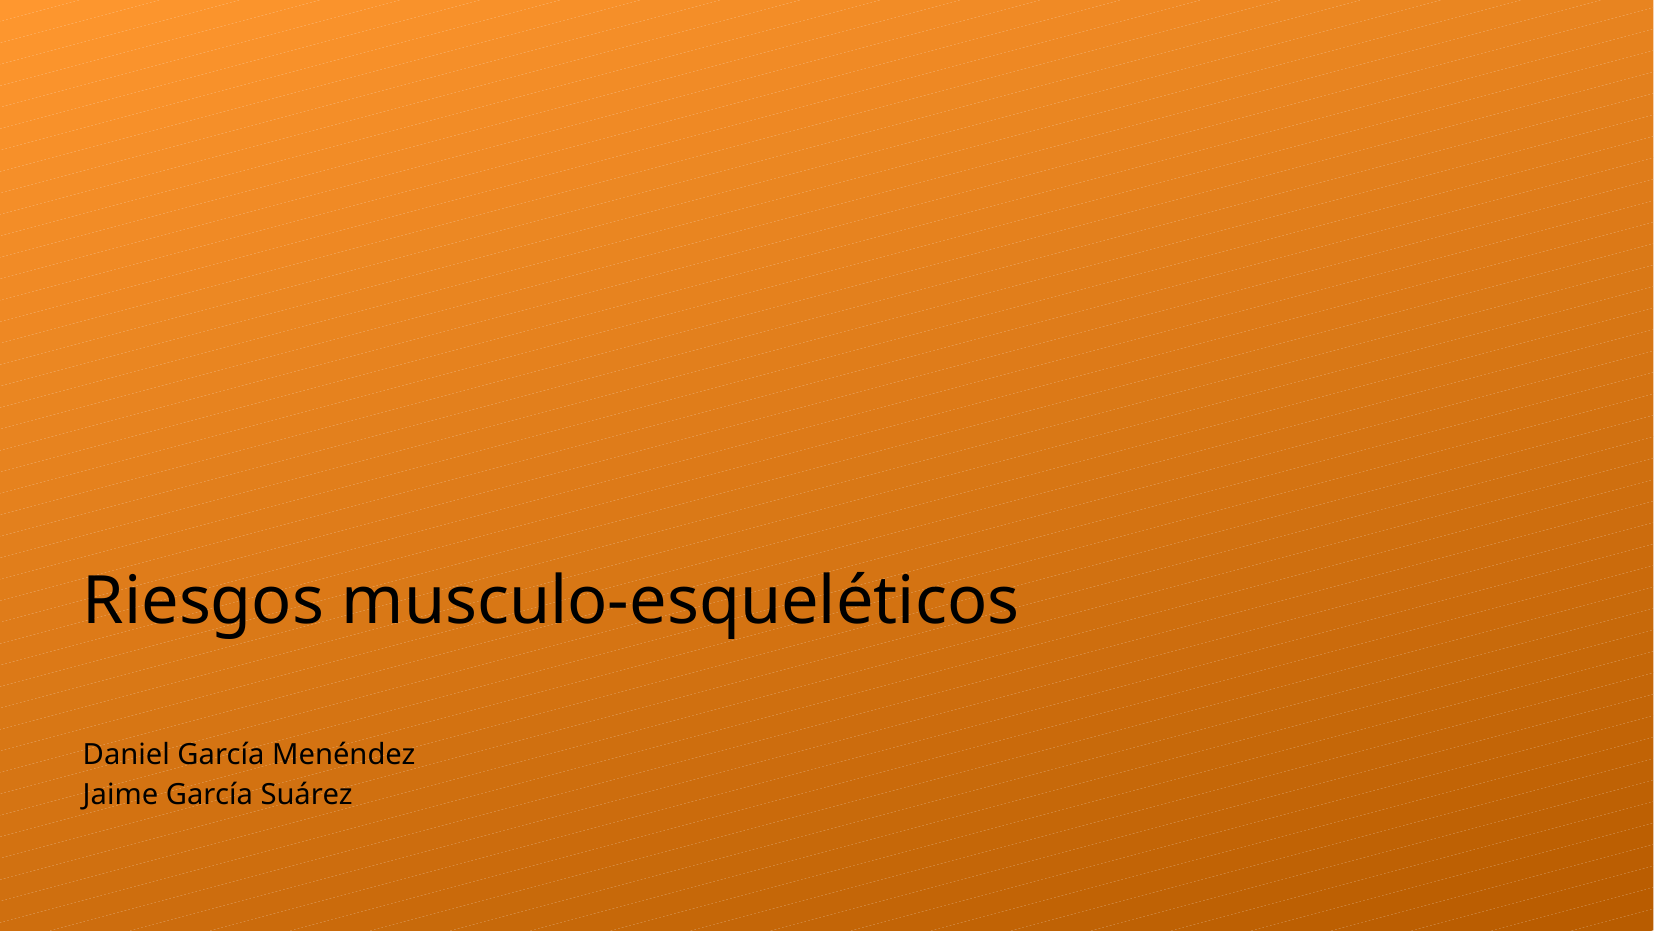

# Riesgos musculo-esqueléticos
Daniel García Menéndez
Jaime García Suárez